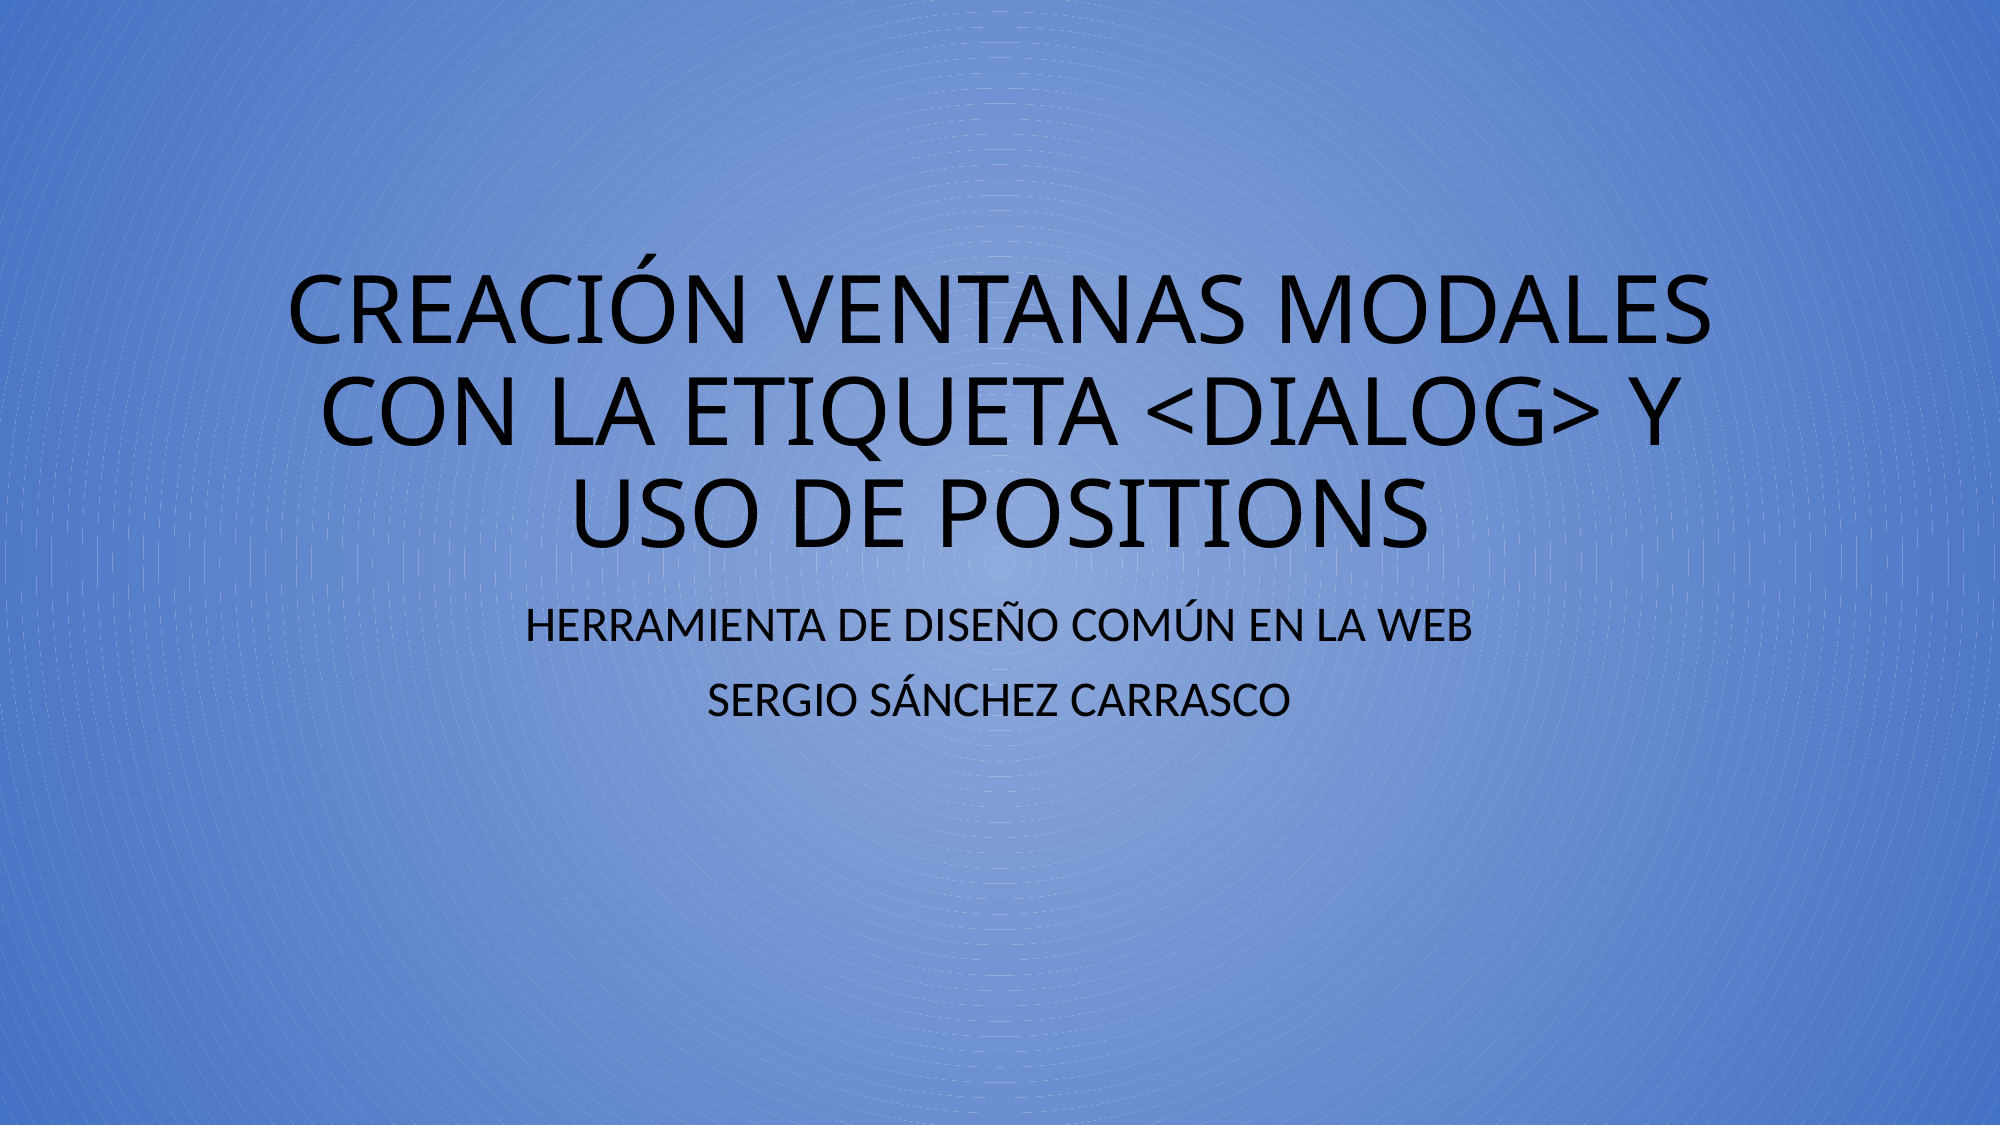

# CREACIÓN VENTANAS MODALES CON LA ETIQUETA <DIALOG> Y USO DE POSITIONS
HERRAMIENTA DE DISEÑO COMÚN EN LA WEB
SERGIO SÁNCHEZ CARRASCO